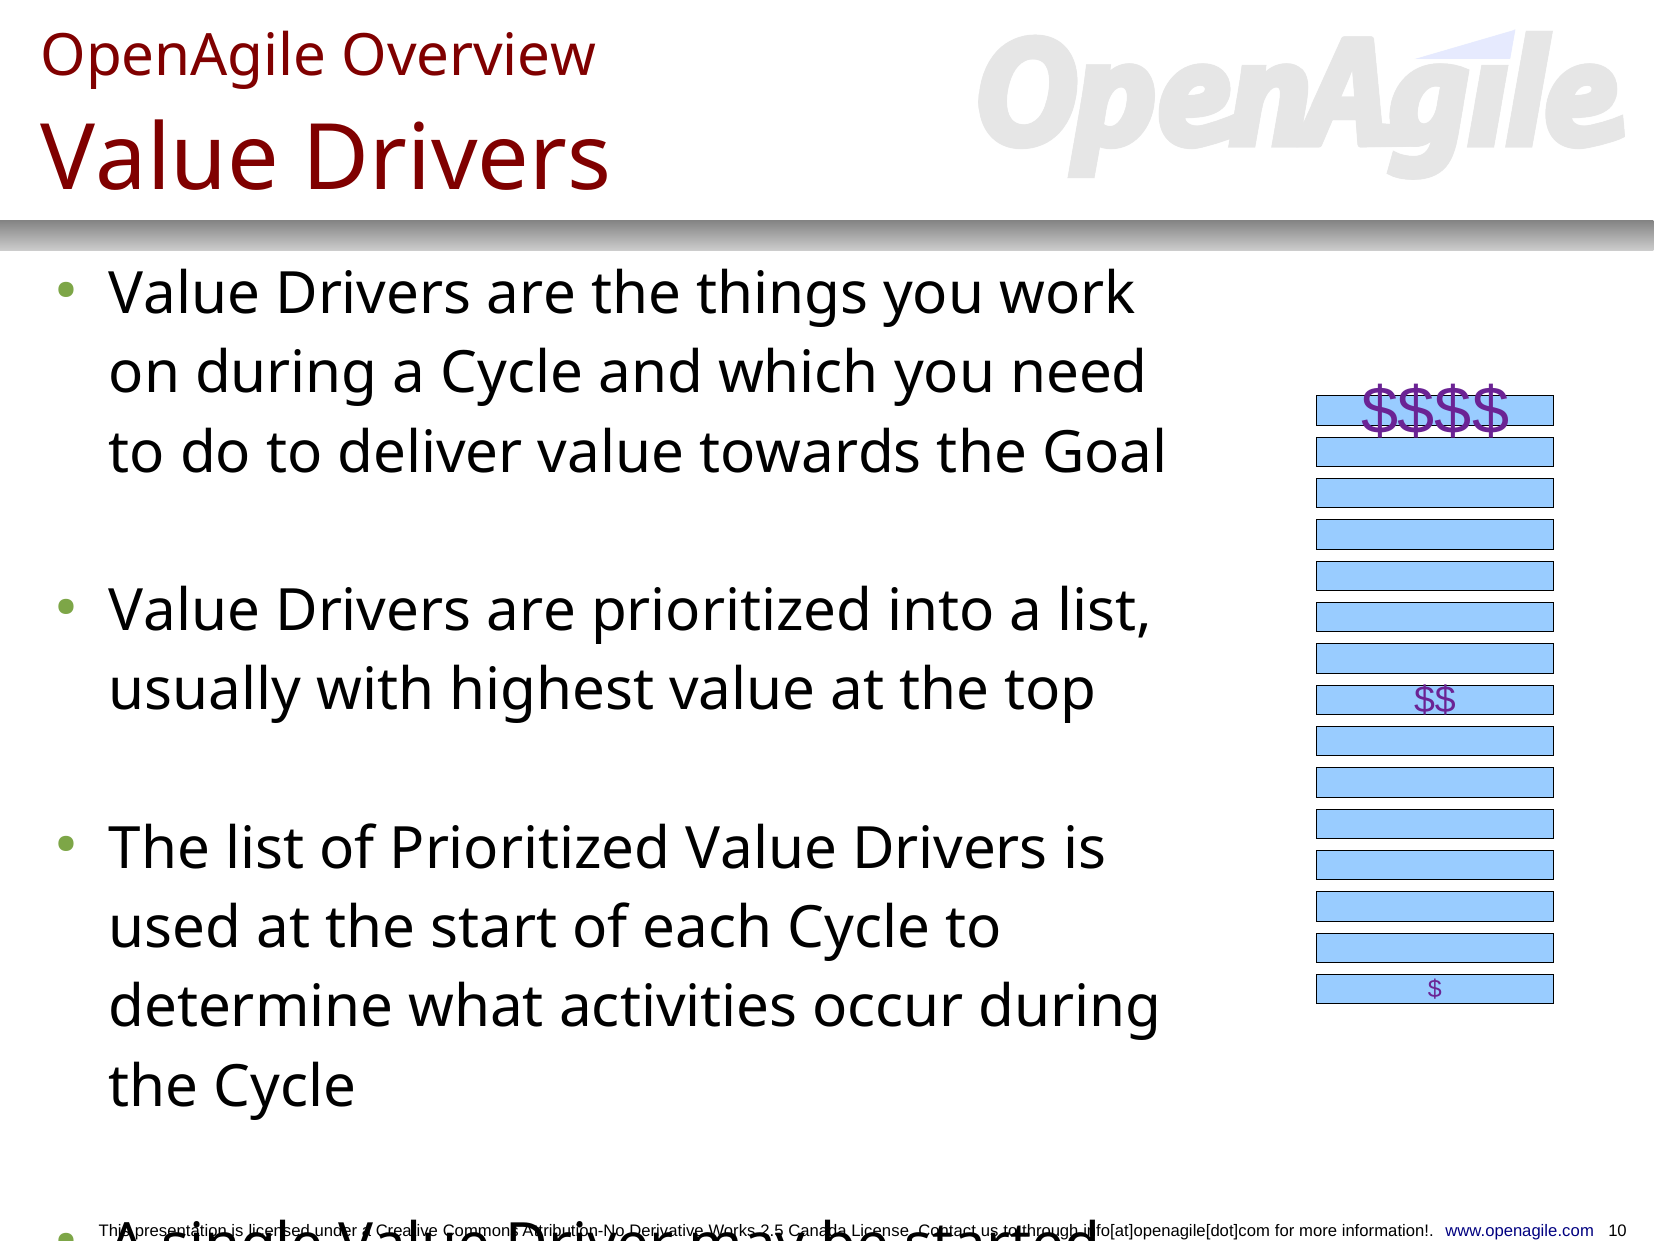

# OpenAgile Overview Value Drivers
Value Drivers are the things you work on during a Cycle and which you need to do to deliver value towards the Goal
Value Drivers are prioritized into a list, usually with highest value at the top
The list of Prioritized Value Drivers is used at the start of each Cycle to determine what activities occur during the Cycle
A single Value Driver may be started and finished in one Cycle, take multiple cycles to complete, or be indefinite in duration
$$$$
$$
$